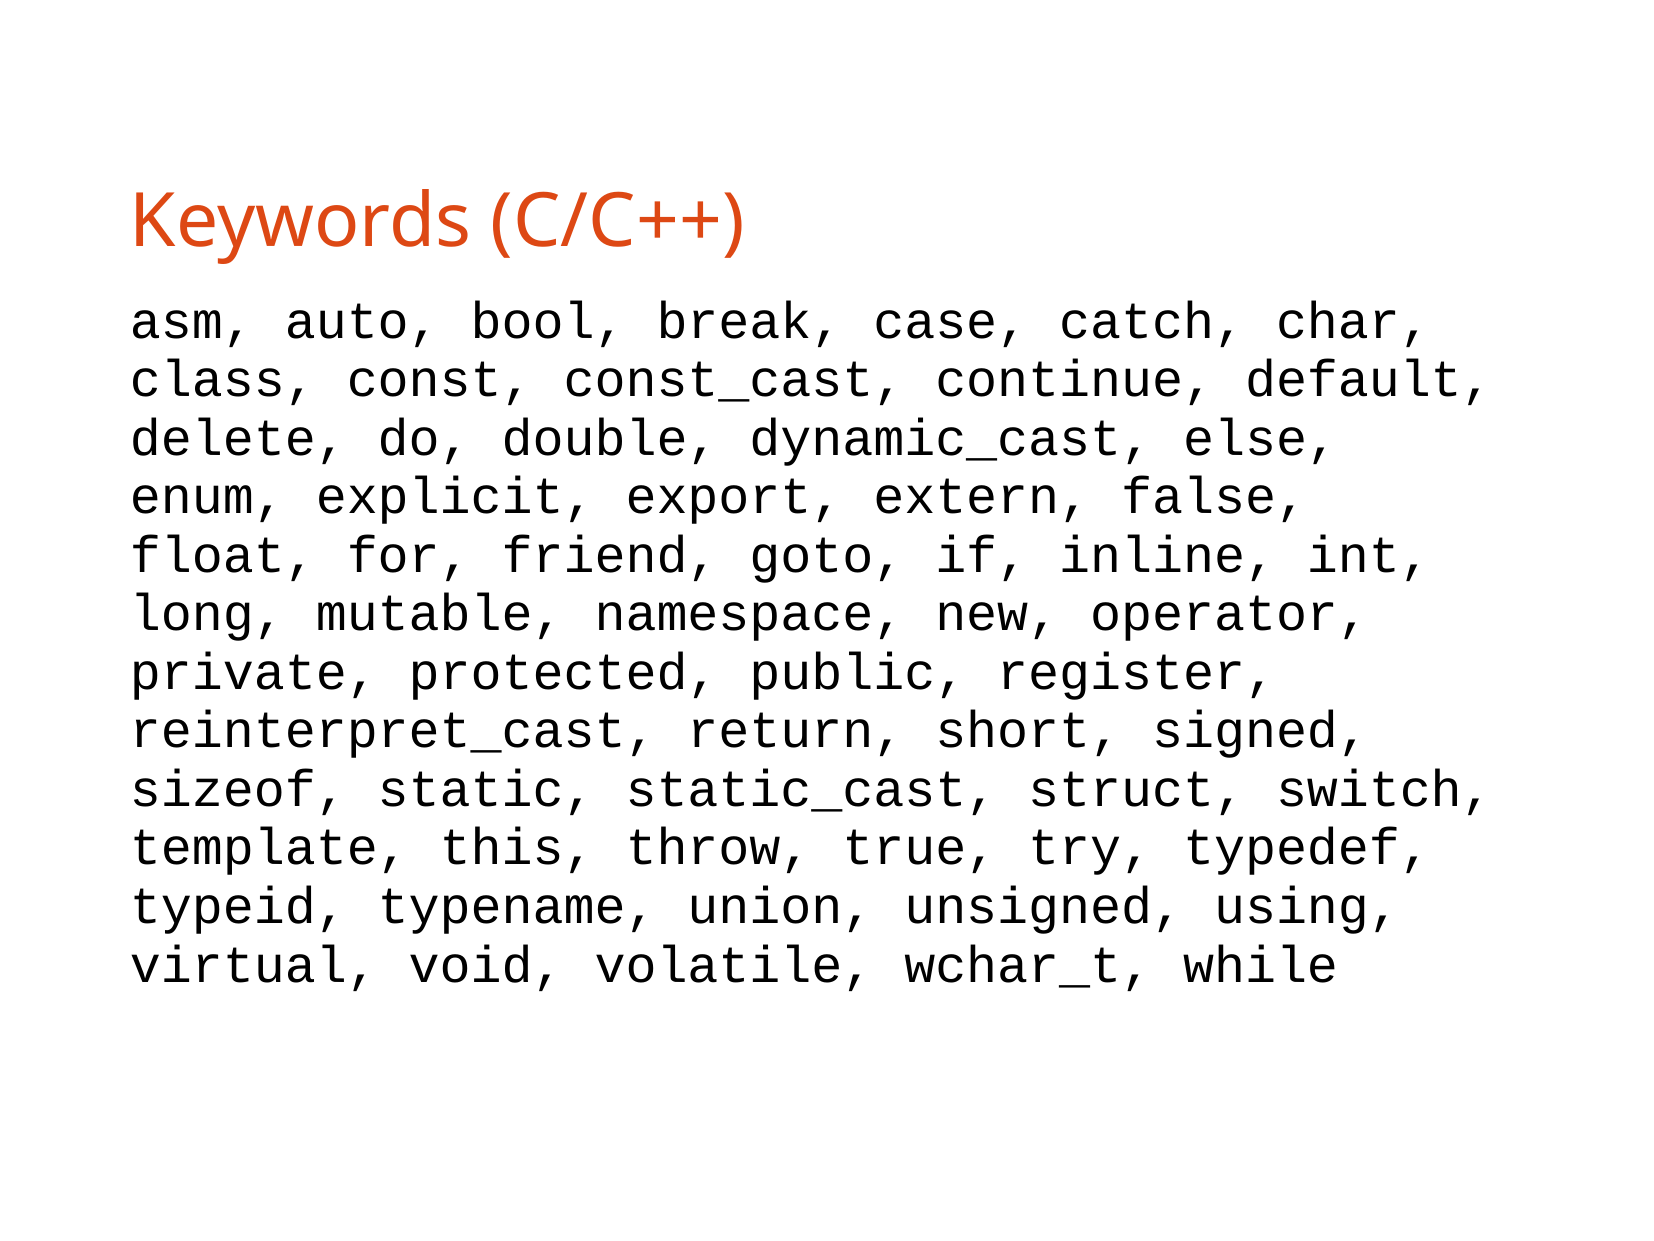

# Keywords (C/C++)
asm, auto, bool, break, case, catch, char, class, const, const_cast, continue, default, delete, do, double, dynamic_cast, else, enum, explicit, export, extern, false, float, for, friend, goto, if, inline, int, long, mutable, namespace, new, operator, private, protected, public, register, reinterpret_cast, return, short, signed, sizeof, static, static_cast, struct, switch, template, this, throw, true, try, typedef, typeid, typename, union, unsigned, using, virtual, void, volatile, wchar_t, while